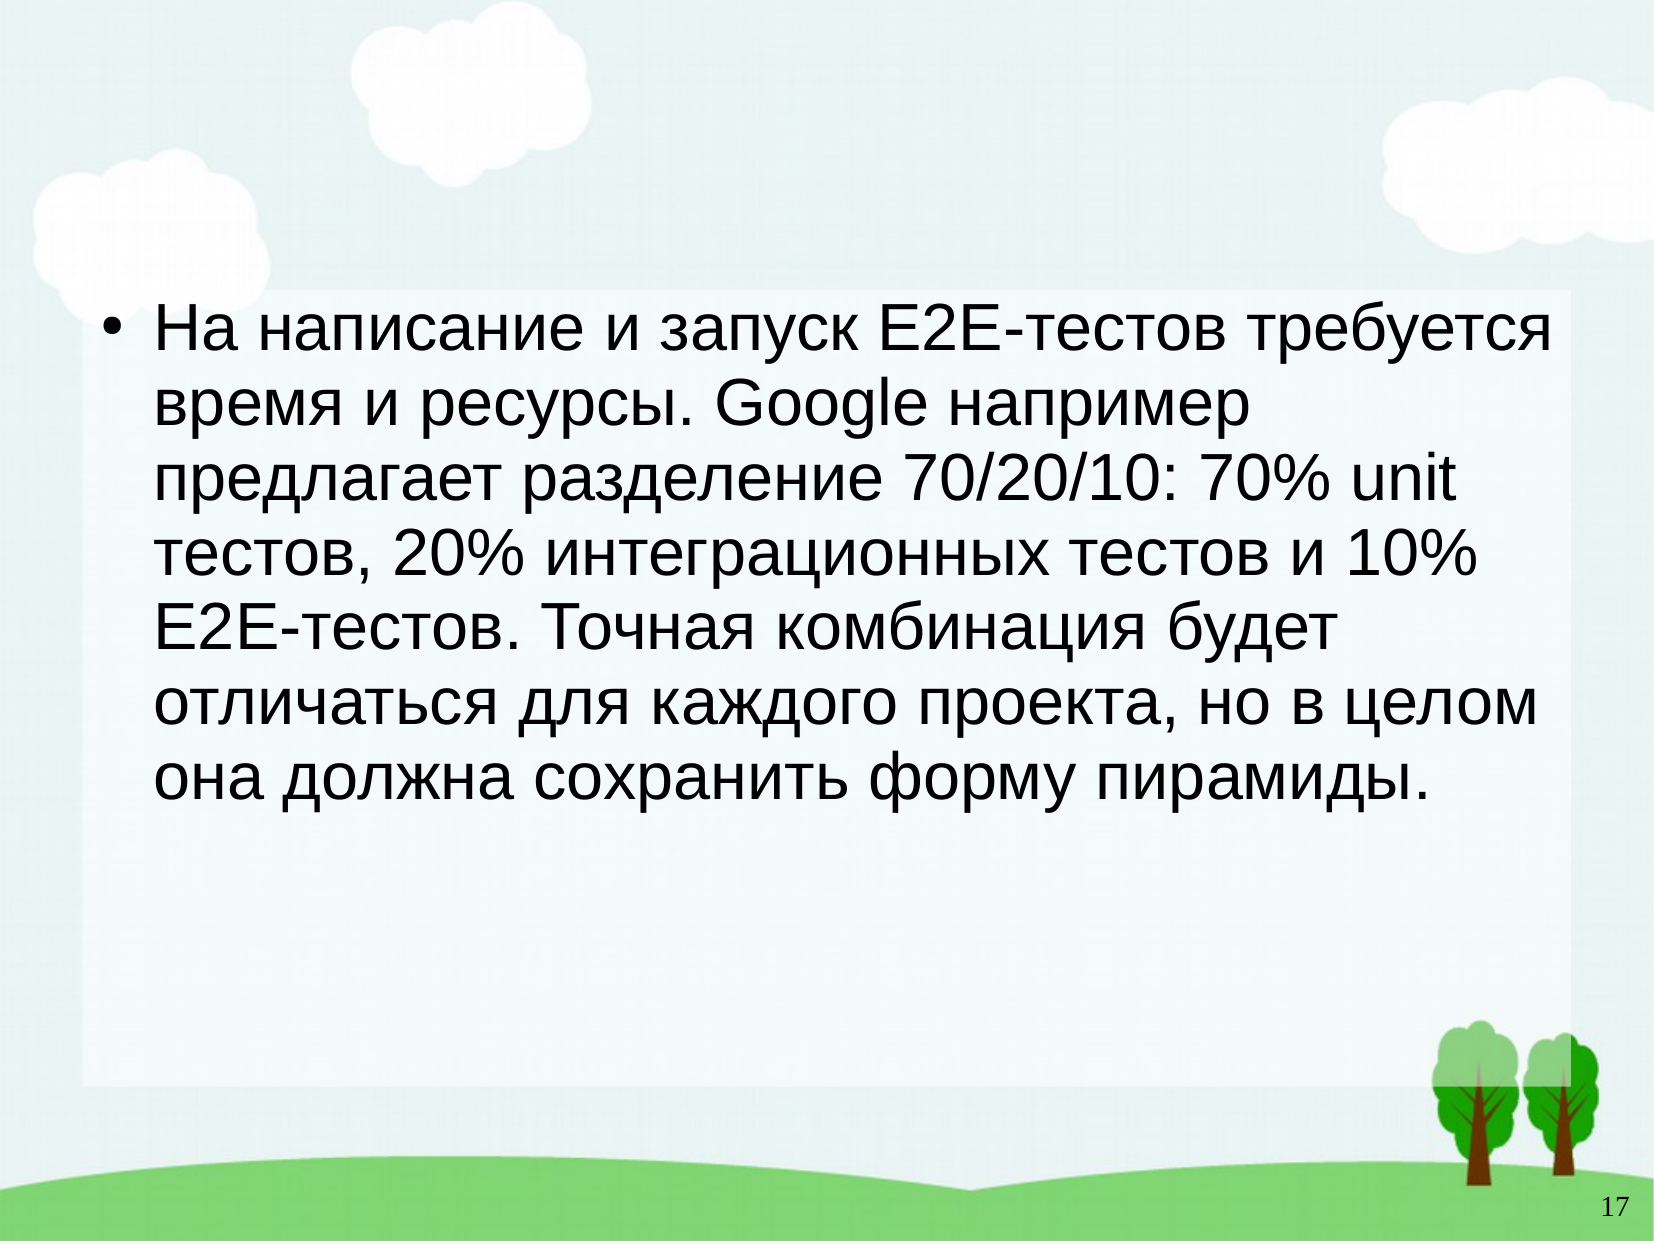

# На написание и запуск E2E-тестов требуется время и ресурсы. Google например предлагает разделение 70/20/10: 70% unit тестов, 20% интеграционных тестов и 10% E2E-тестов. Точная комбинация будет отличаться для каждого проекта, но в целом она должна сохранить форму пирамиды.
17